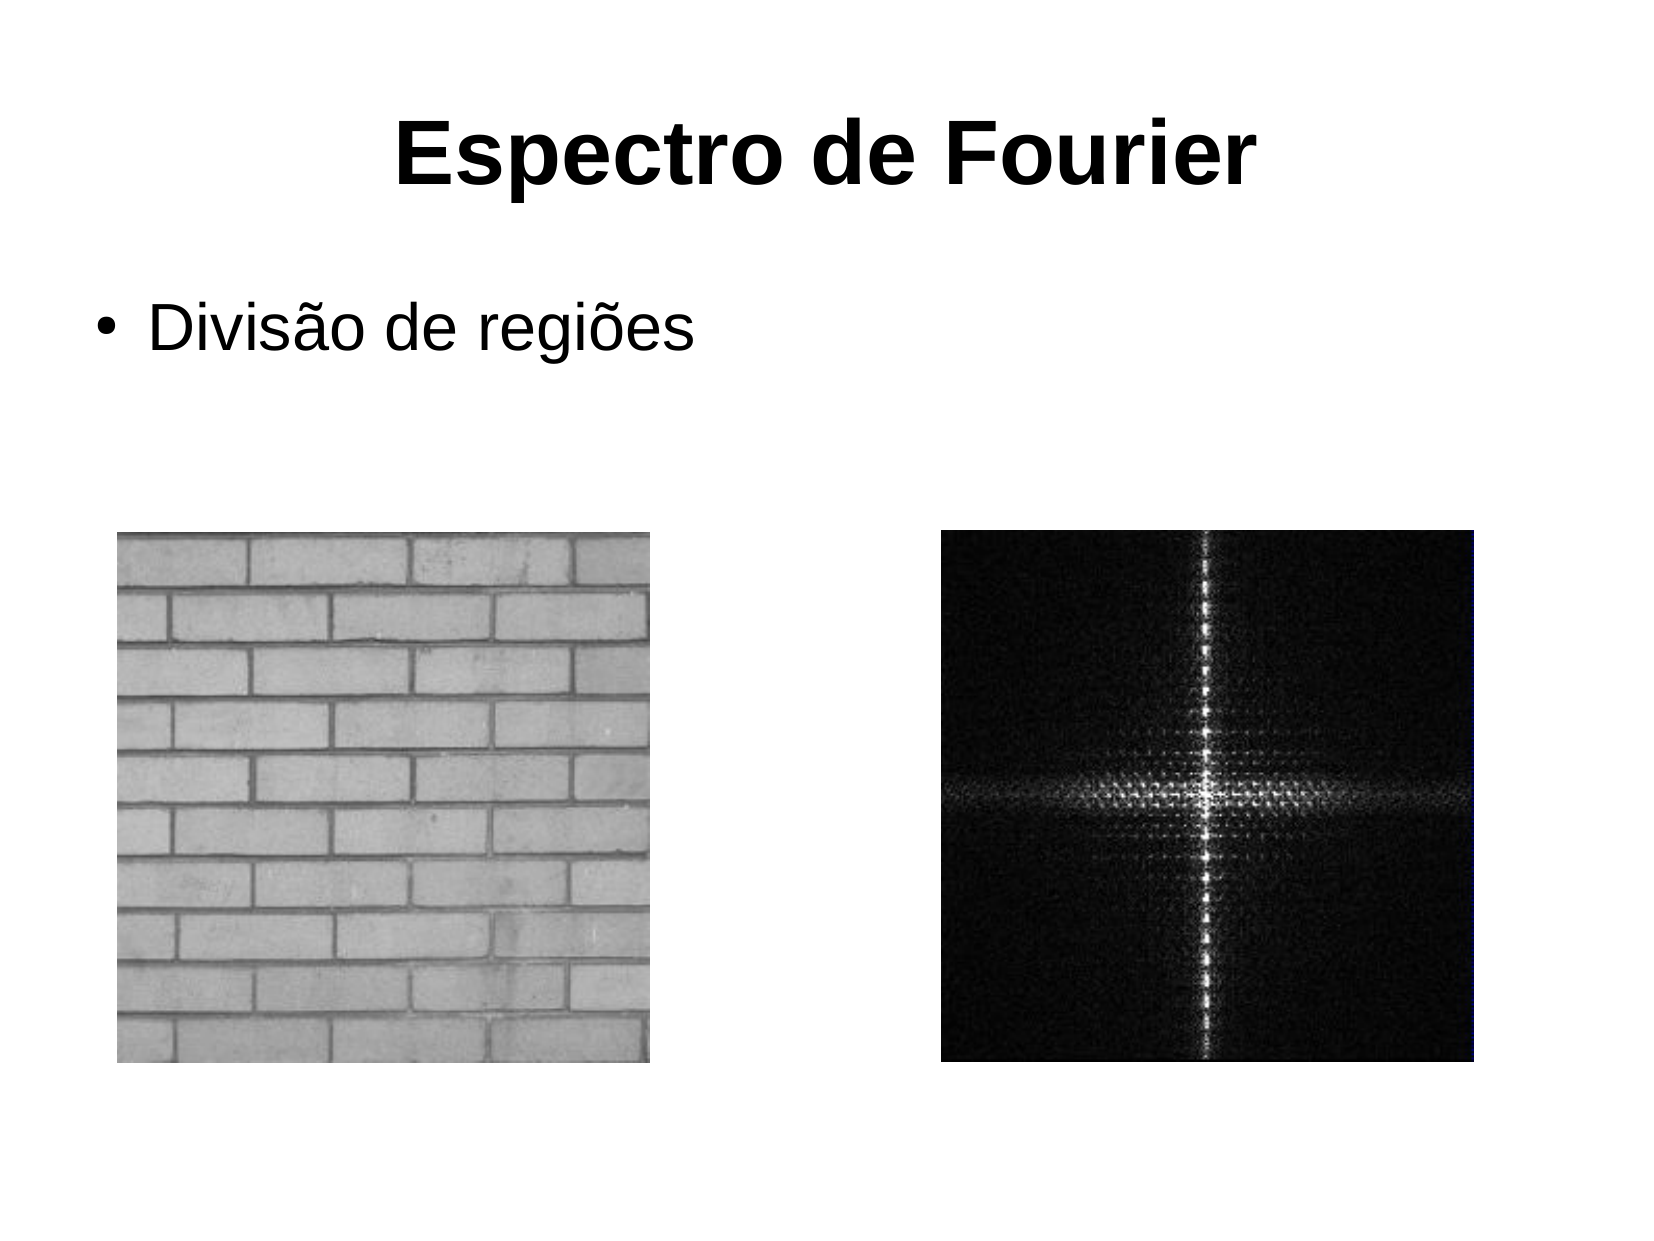

# Espectro de Fourier
Divisão de regiões